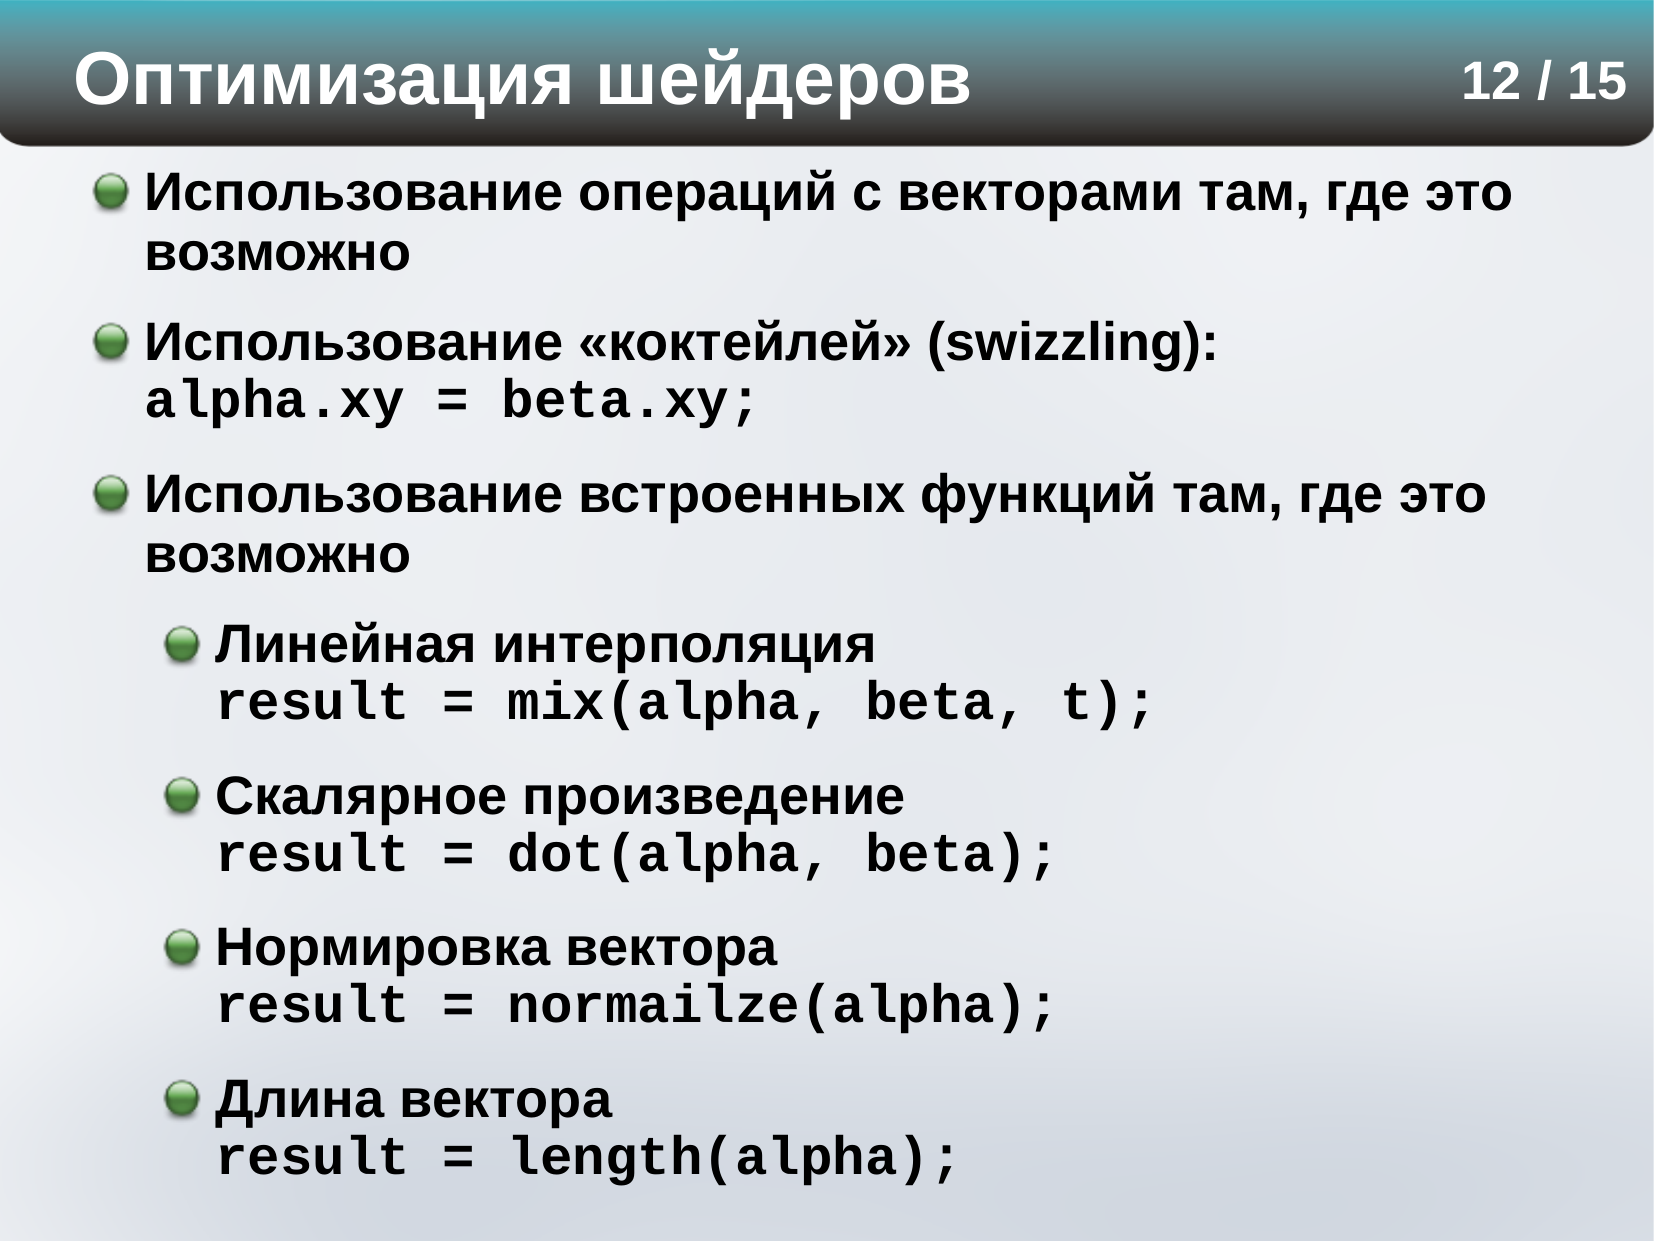

Оптимизация шейдеров
Использование операций с векторами там, где это возможно
Использование «коктейлей» (swizzling):
alpha.xy = beta.xy;
Использование встроенных функций там, где это возможно
Линейная интерполяция
result = mix(alpha, beta, t);
Скалярное произведение
result = dot(alpha, beta);
Нормировка вектора
result = normailze(alpha);
Длина вектора
result = length(alpha);